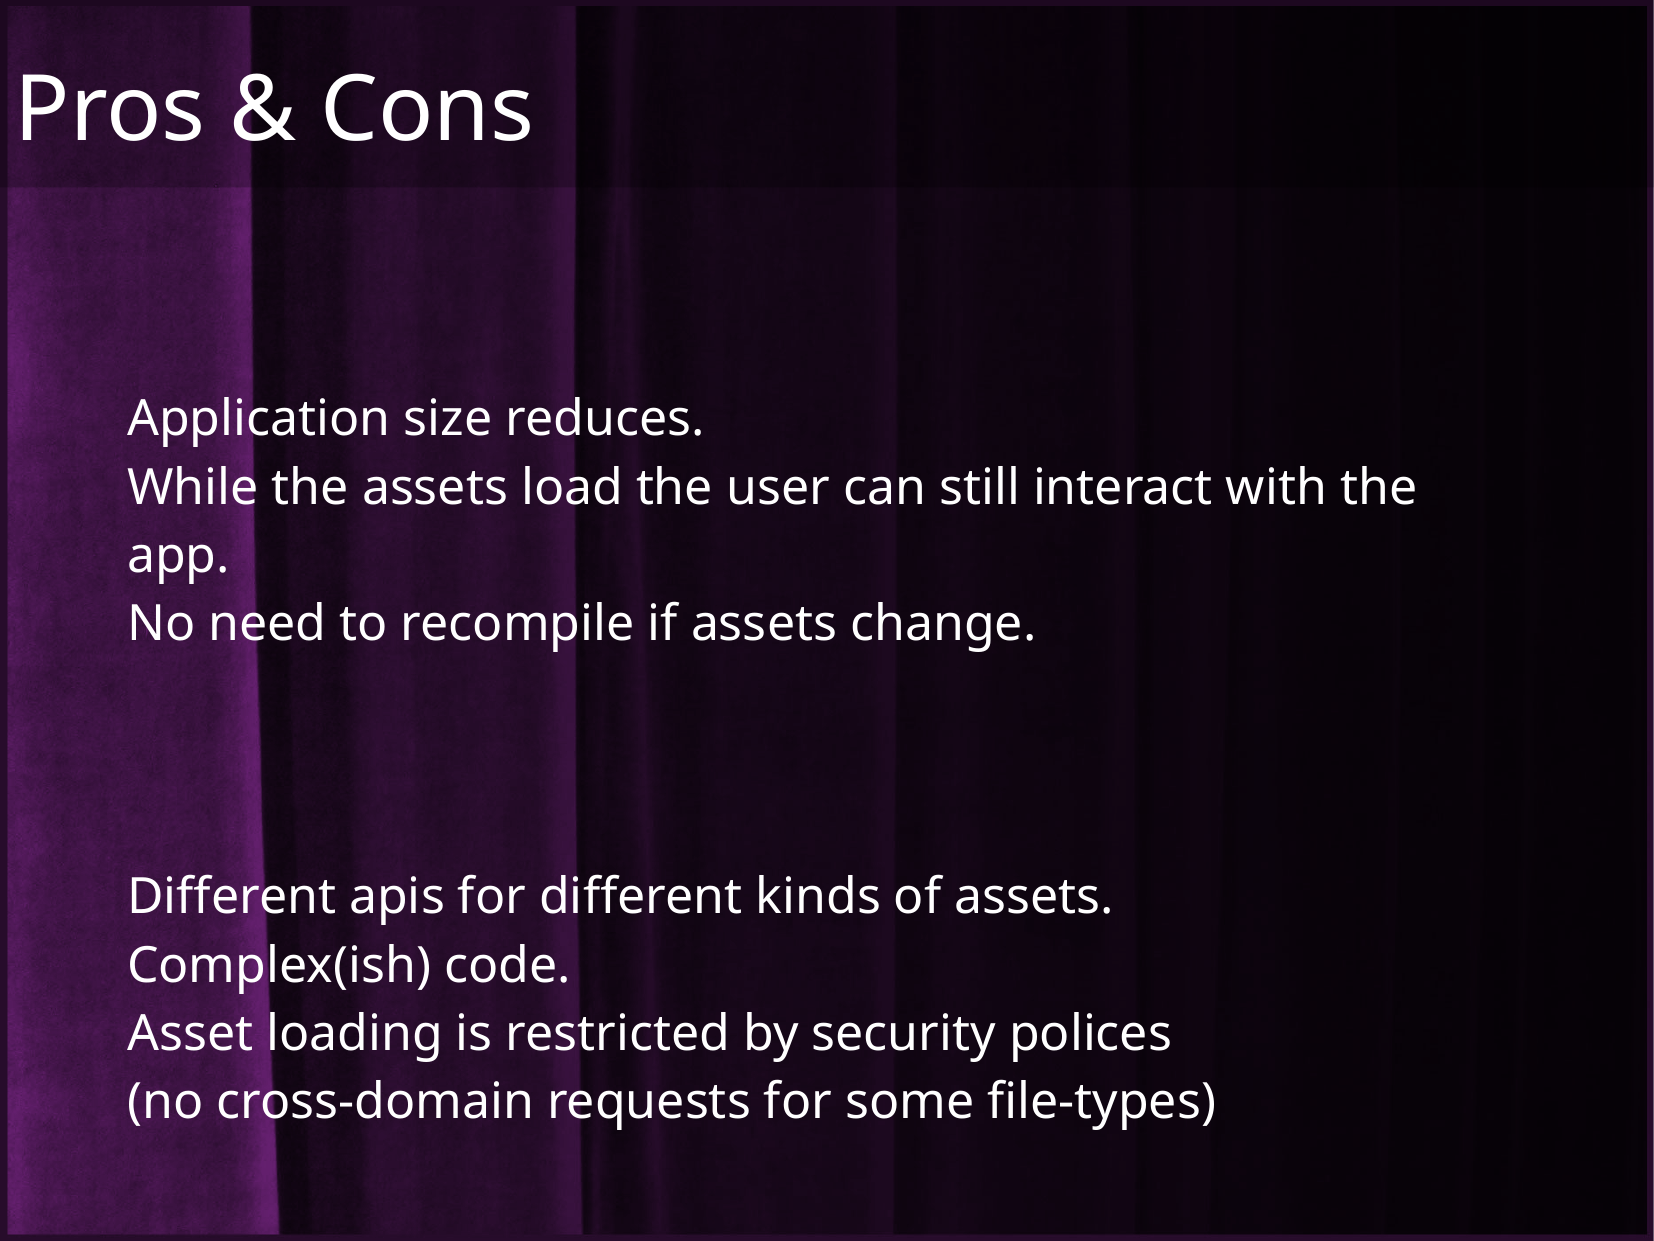

Pros & Cons
Application size reduces.
While the assets load the user can still interact with the app.
No need to recompile if assets change.
Different apis for different kinds of assets.
Complex(ish) code.
Asset loading is restricted by security polices
(no cross-domain requests for some file-types)